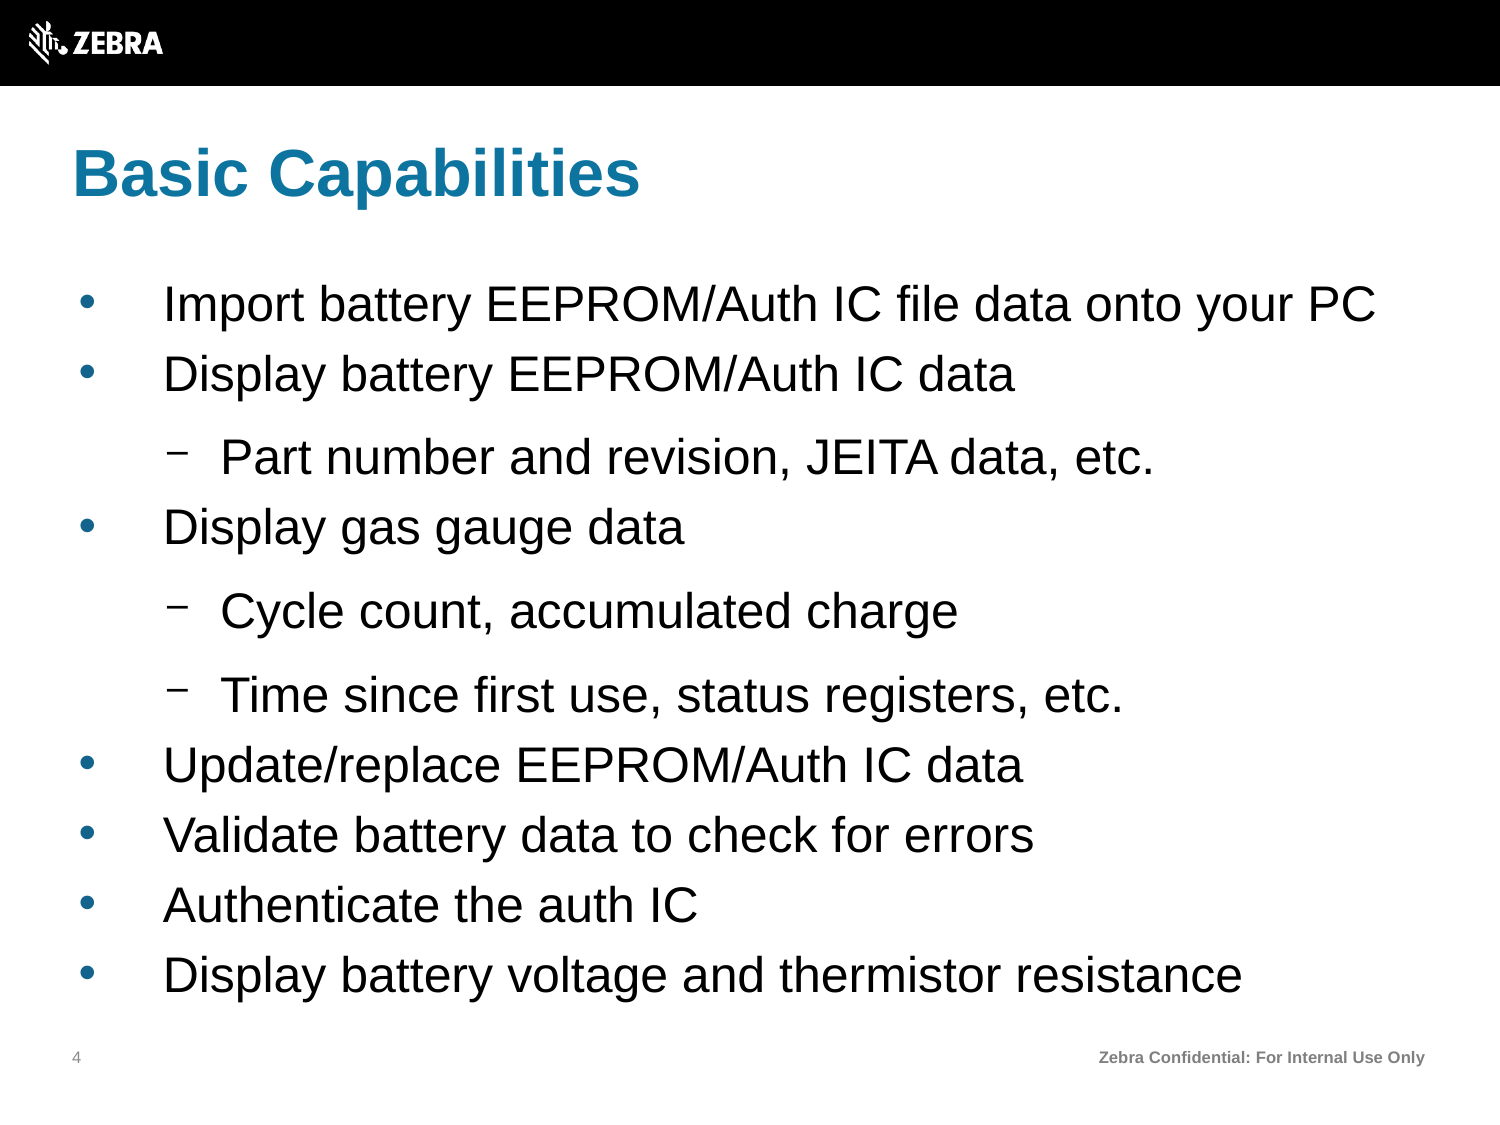

# Basic Capabilities
Import battery EEPROM/Auth IC file data onto your PC
Display battery EEPROM/Auth IC data
Part number and revision, JEITA data, etc.
Display gas gauge data
Cycle count, accumulated charge
Time since first use, status registers, etc.
Update/replace EEPROM/Auth IC data
Validate battery data to check for errors
Authenticate the auth IC
Display battery voltage and thermistor resistance
Zebra Confidential: For Internal Use Only